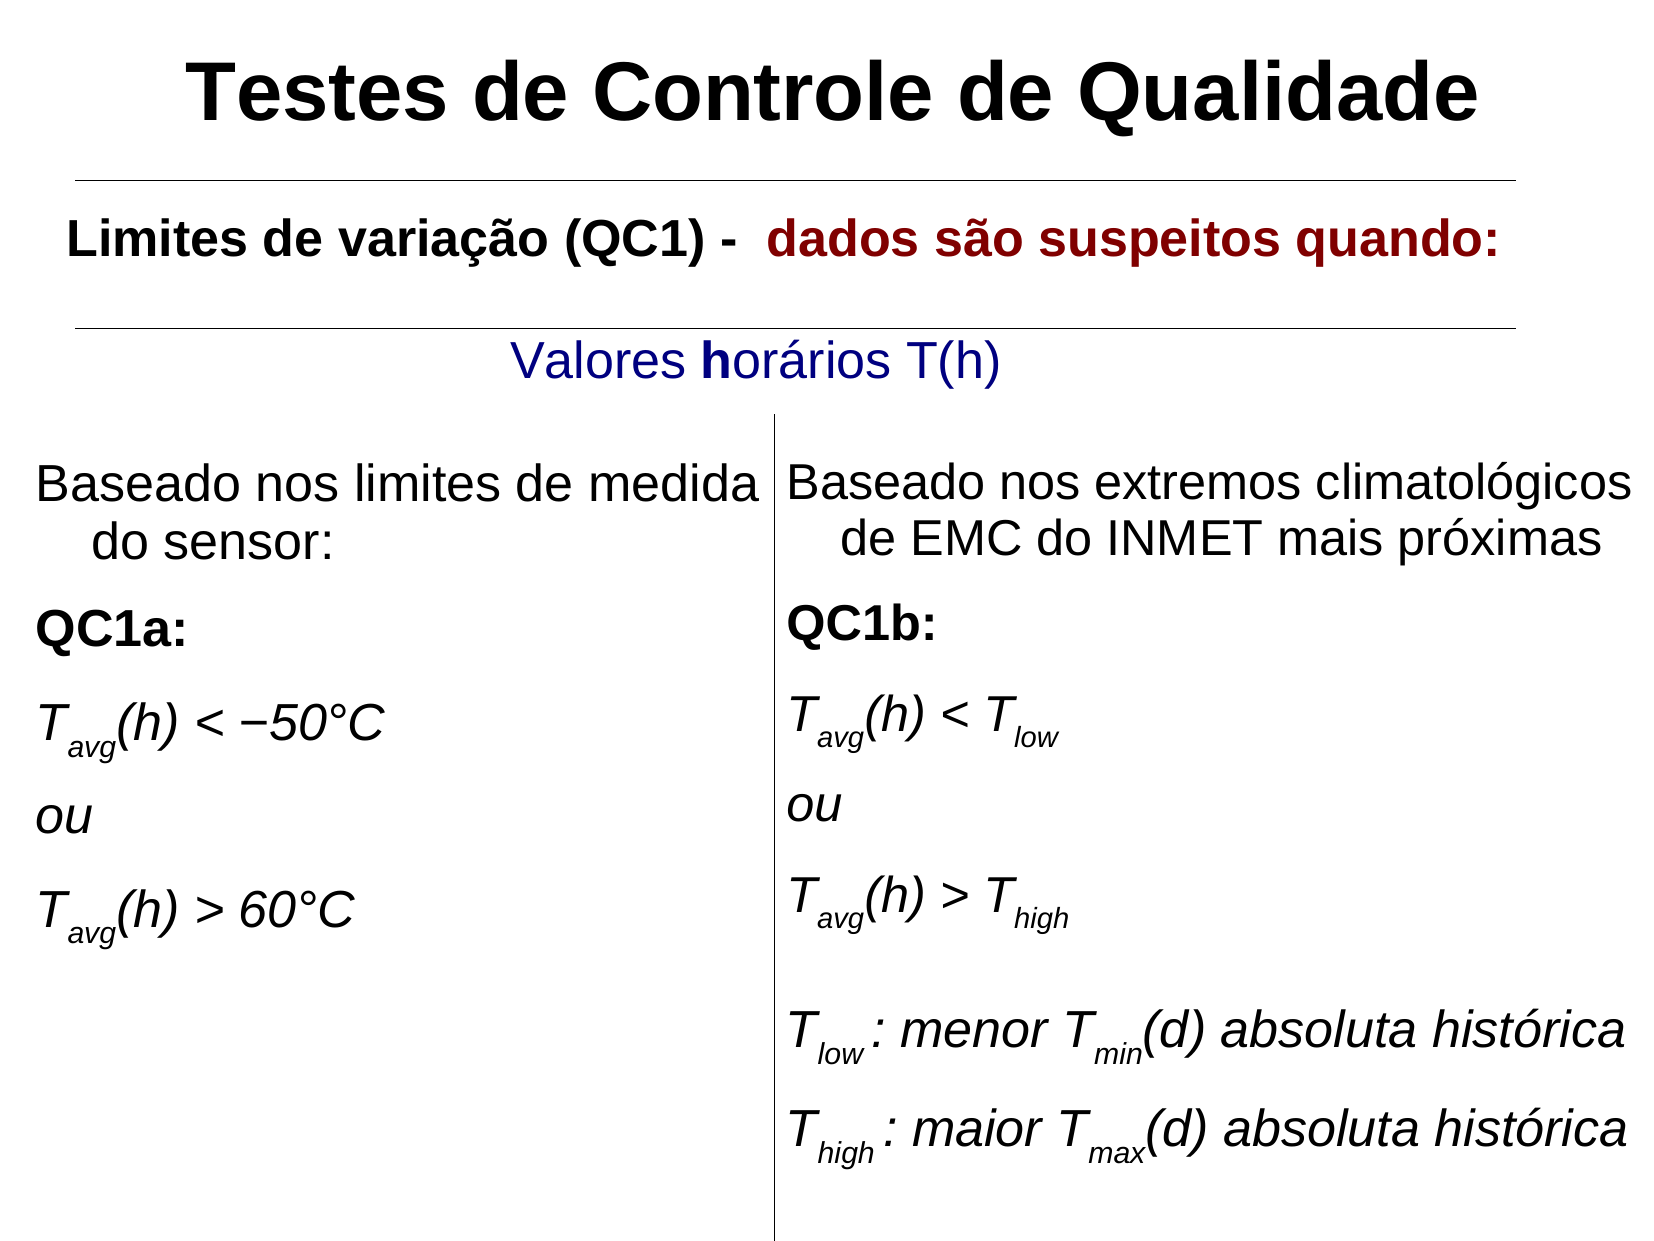

# Testes de Controle de Qualidade
Limites de variação (QC1) - dados são suspeitos quando:
Valores horários T(h)
Baseado nos extremos climatológicos de EMC do INMET mais próximas
QC1b:
Tavg(h) < Tlow
ou
Tavg(h) > Thigh
Baseado nos limites de medida do sensor:
QC1a:
Tavg(h) < −50°C
ou
Tavg(h) > 60°C
Tlow : menor Tmin(d) absoluta histórica
Thigh : maior Tmax(d) absoluta histórica